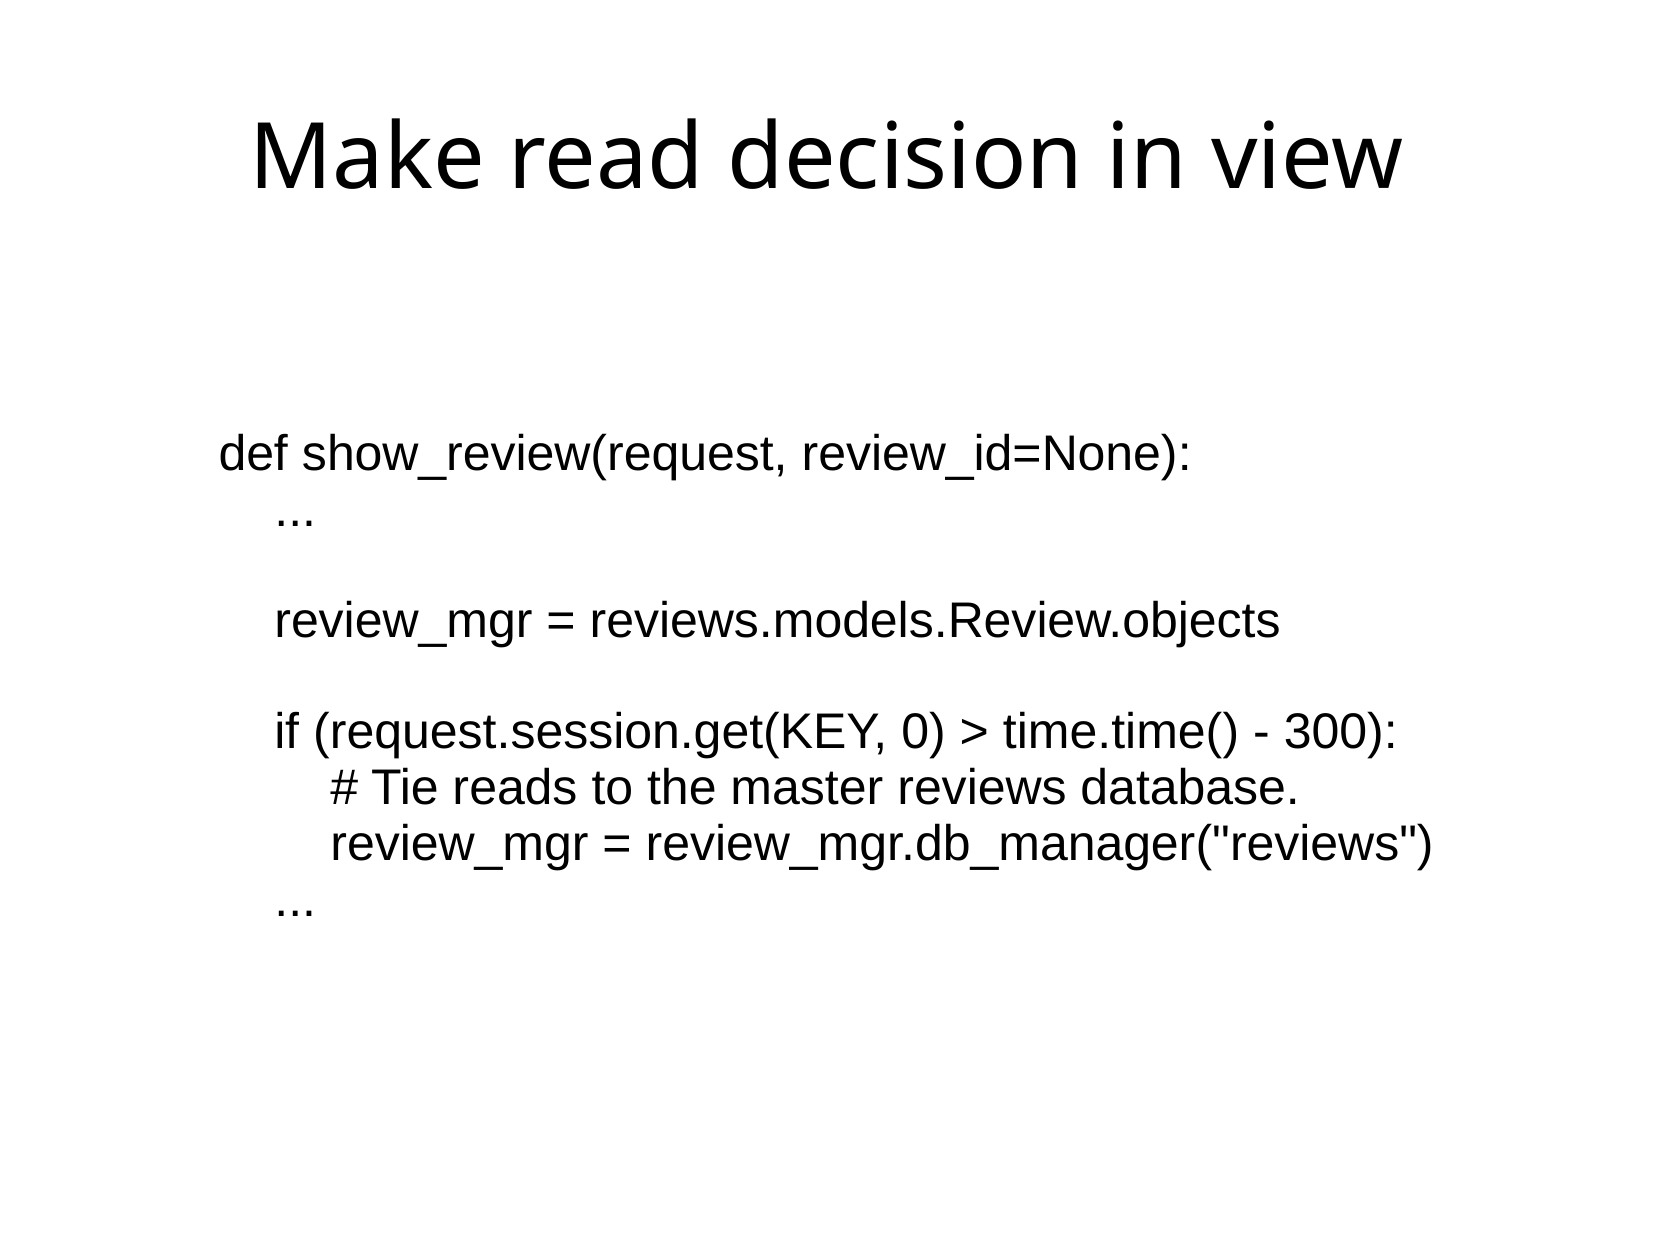

# Make read decision in view
def show_review(request, review_id=None):
 ...
 review_mgr = reviews.models.Review.objects
 if (request.session.get(KEY, 0) > time.time() - 300):
 # Tie reads to the master reviews database.
 review_mgr = review_mgr.db_manager("reviews")
 ...